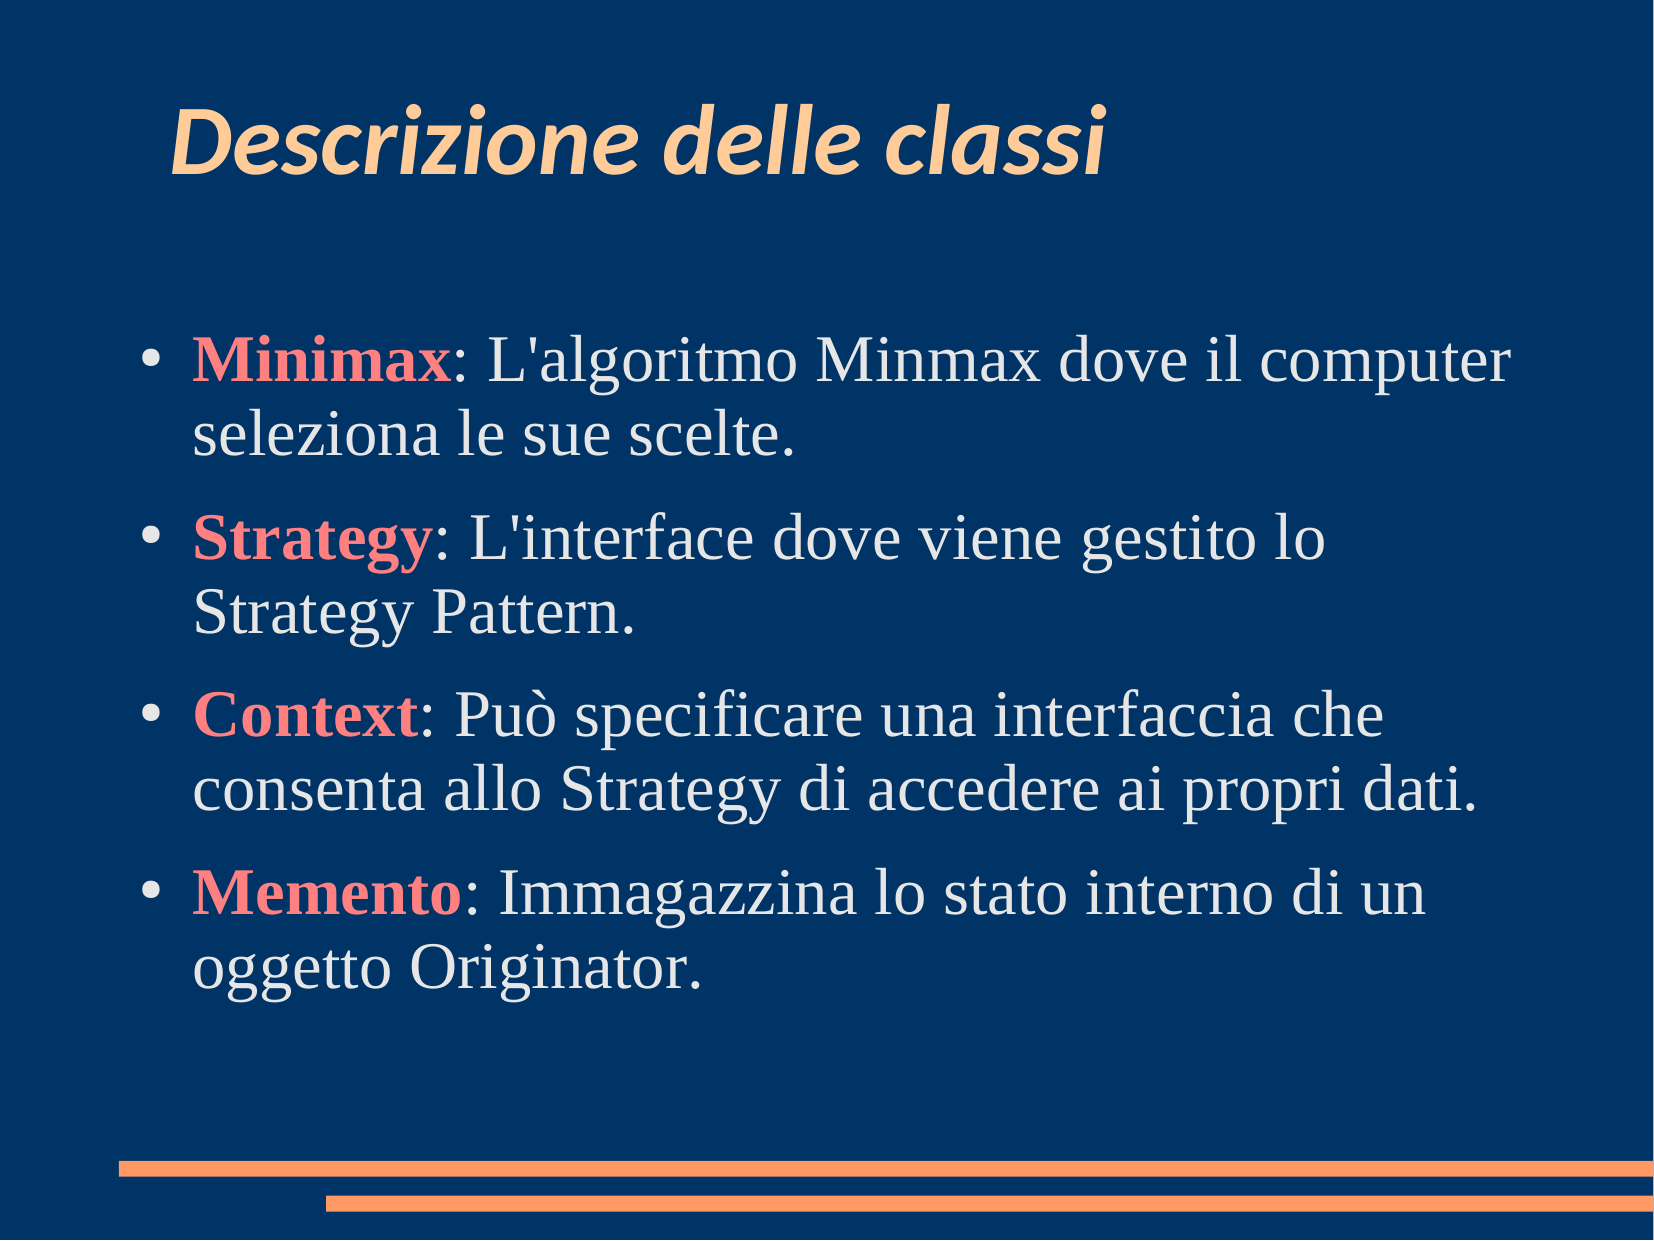

Descrizione delle classi
# Minimax: L'algoritmo Minmax dove il computer seleziona le sue scelte.
Strategy: L'interface dove viene gestito lo Strategy Pattern.
Context: Può specificare una interfaccia che consenta allo Strategy di accedere ai propri dati.
Memento: Immagazzina lo stato interno di un oggetto Originator.